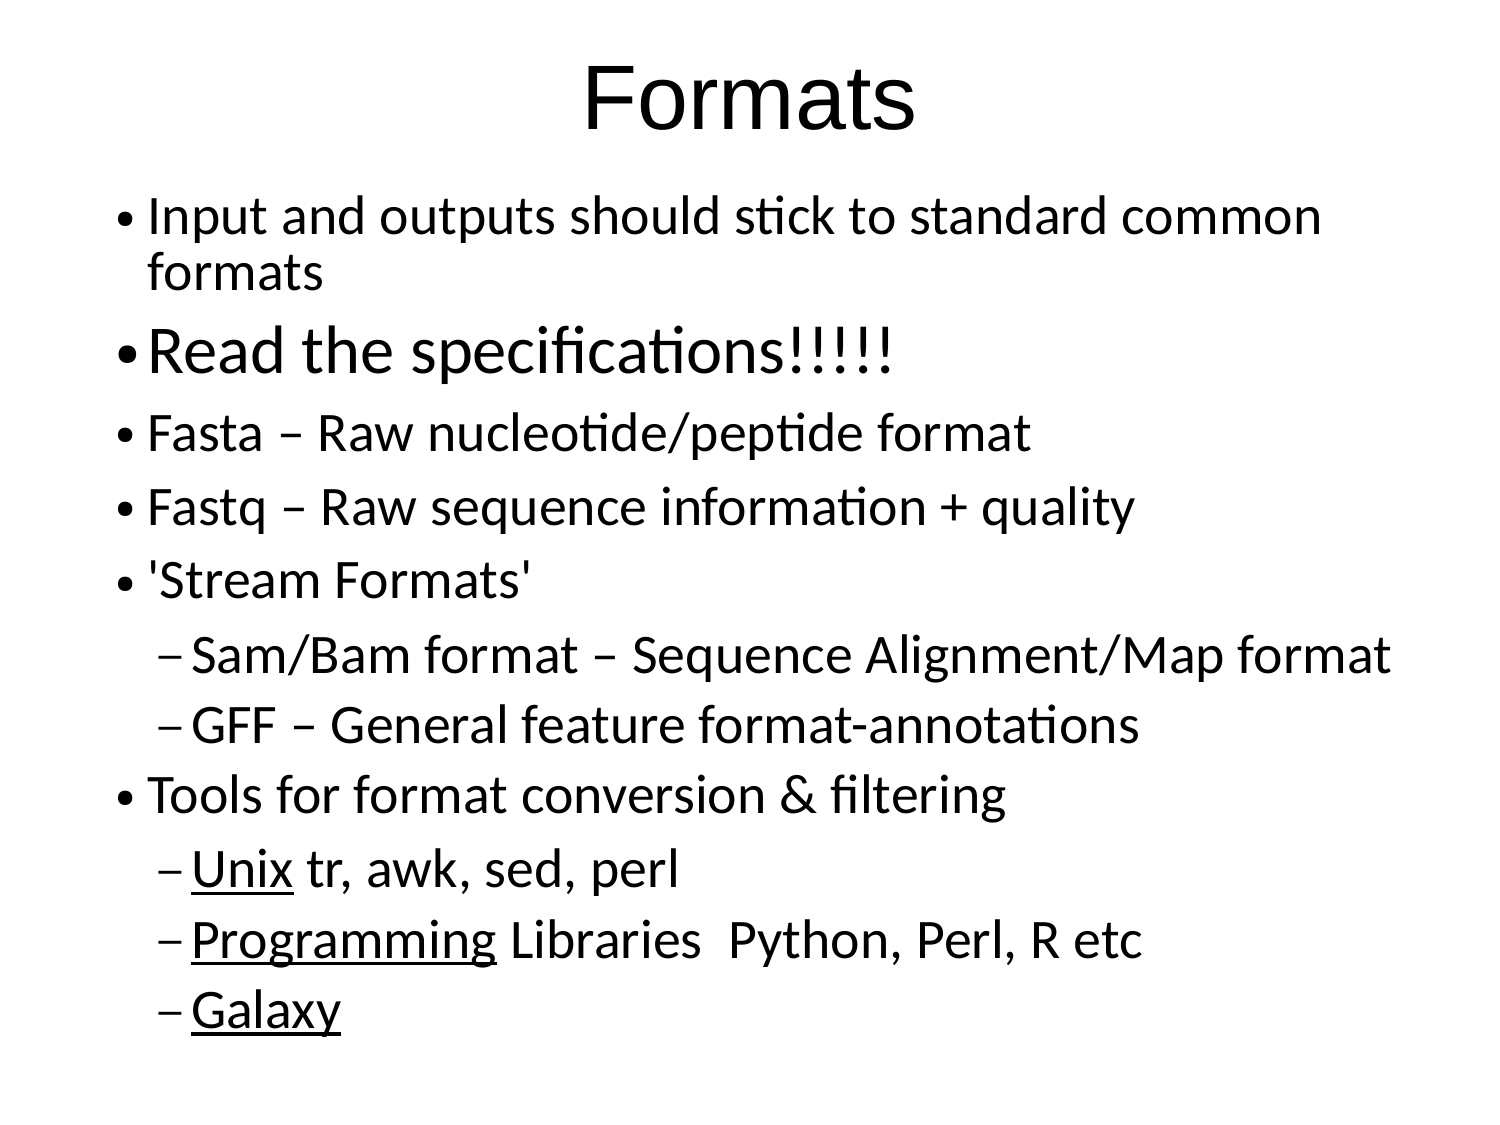

# Formats
Input and outputs should stick to standard common formats
Read the specifications!!!!!
Fasta – Raw nucleotide/peptide format
Fastq – Raw sequence information + quality
'Stream Formats'
Sam/Bam format – Sequence Alignment/Map format
GFF – General feature format-annotations
Tools for format conversion & filtering
Unix tr, awk, sed, perl
Programming Libraries Python, Perl, R etc
Galaxy